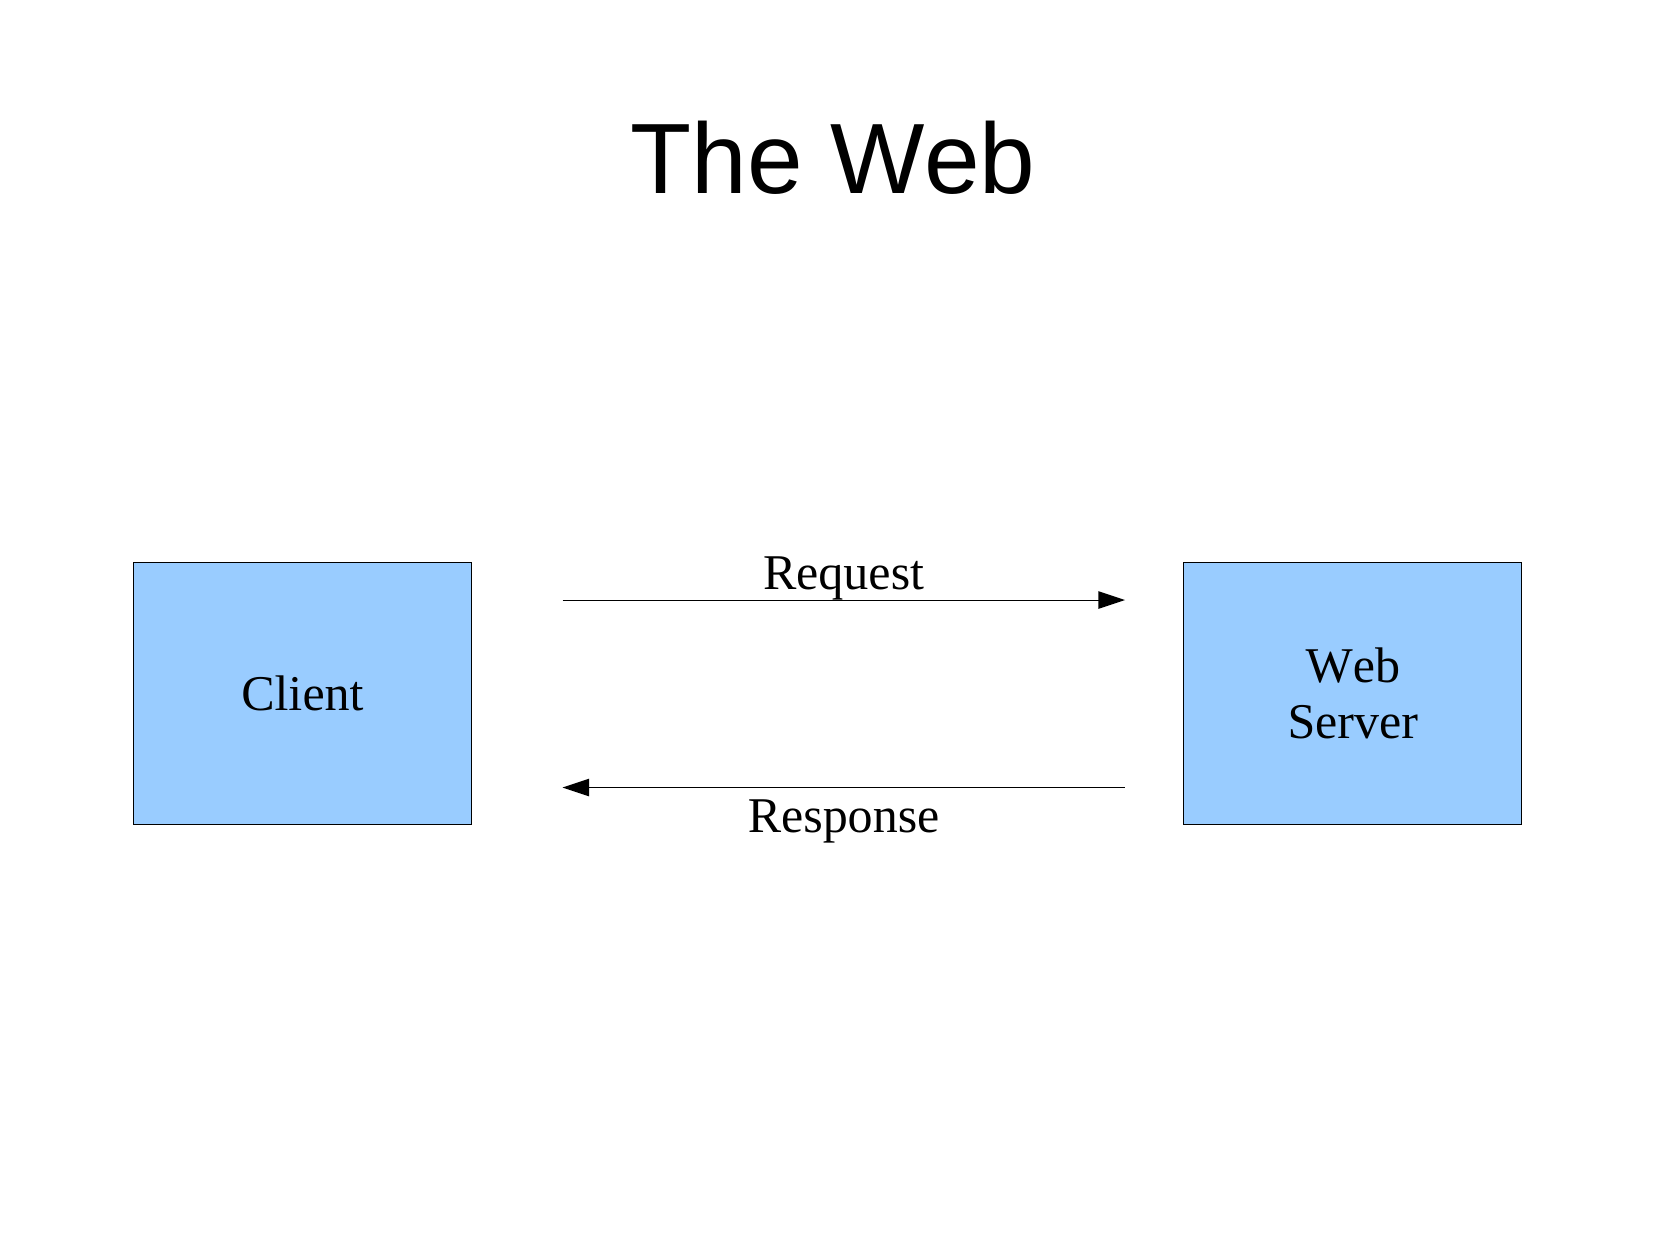

# The Web
Client
Web
Server
Request
Response